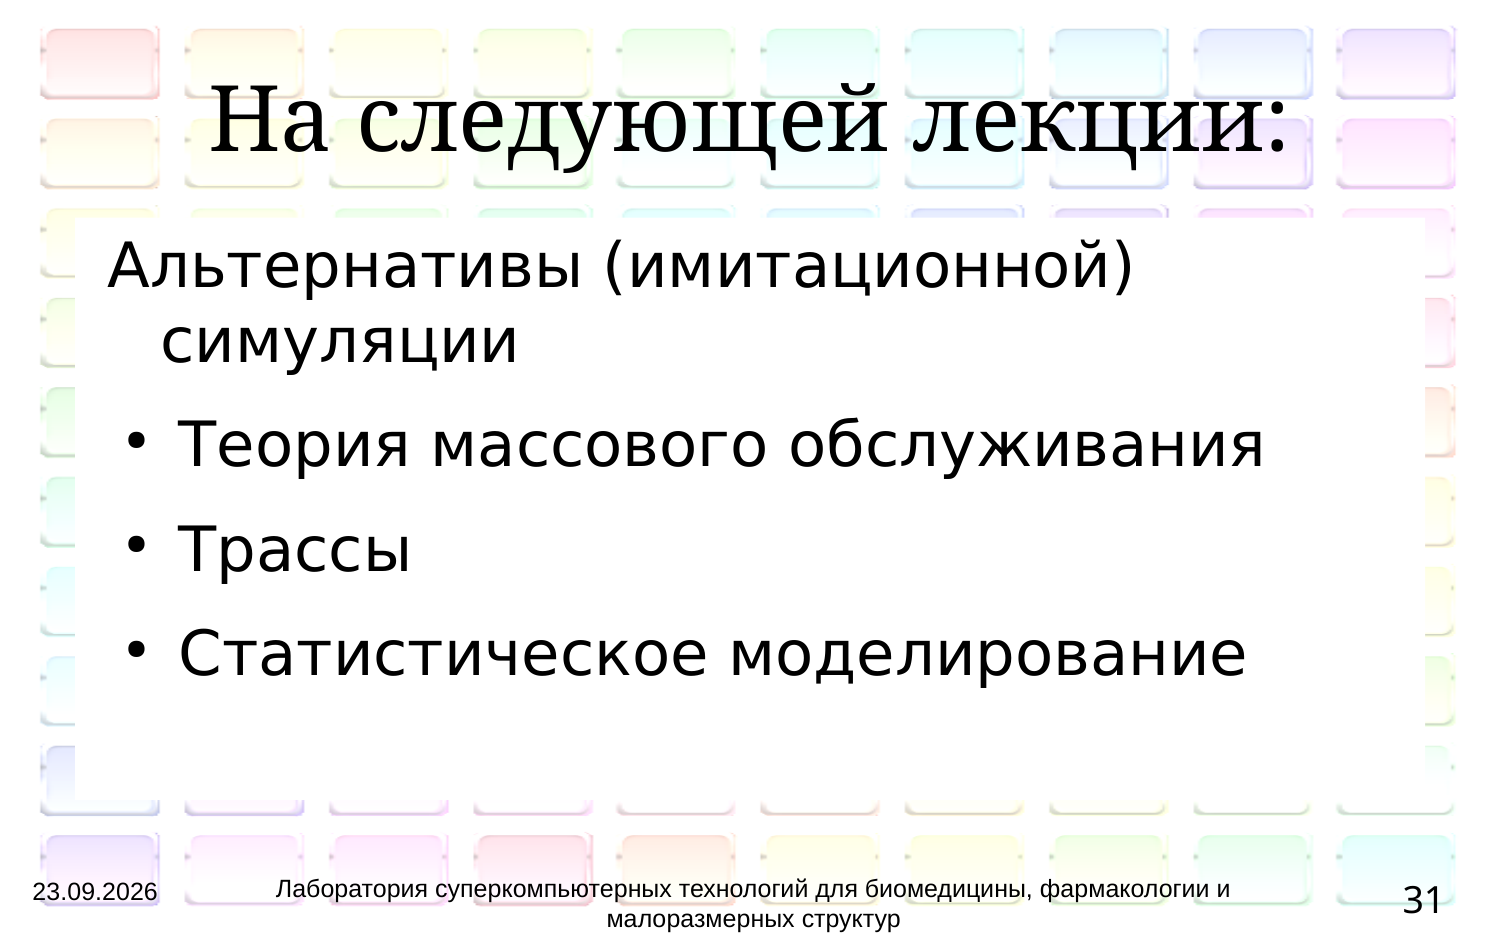

# На следующей лекции:
Альтернативы (имитационной) симуляции
Теория массового обслуживания
Трассы
Статистическое моделирование
Лаборатория суперкомпьютерных технологий для биомедицины, фармакологии и малоразмерных структур